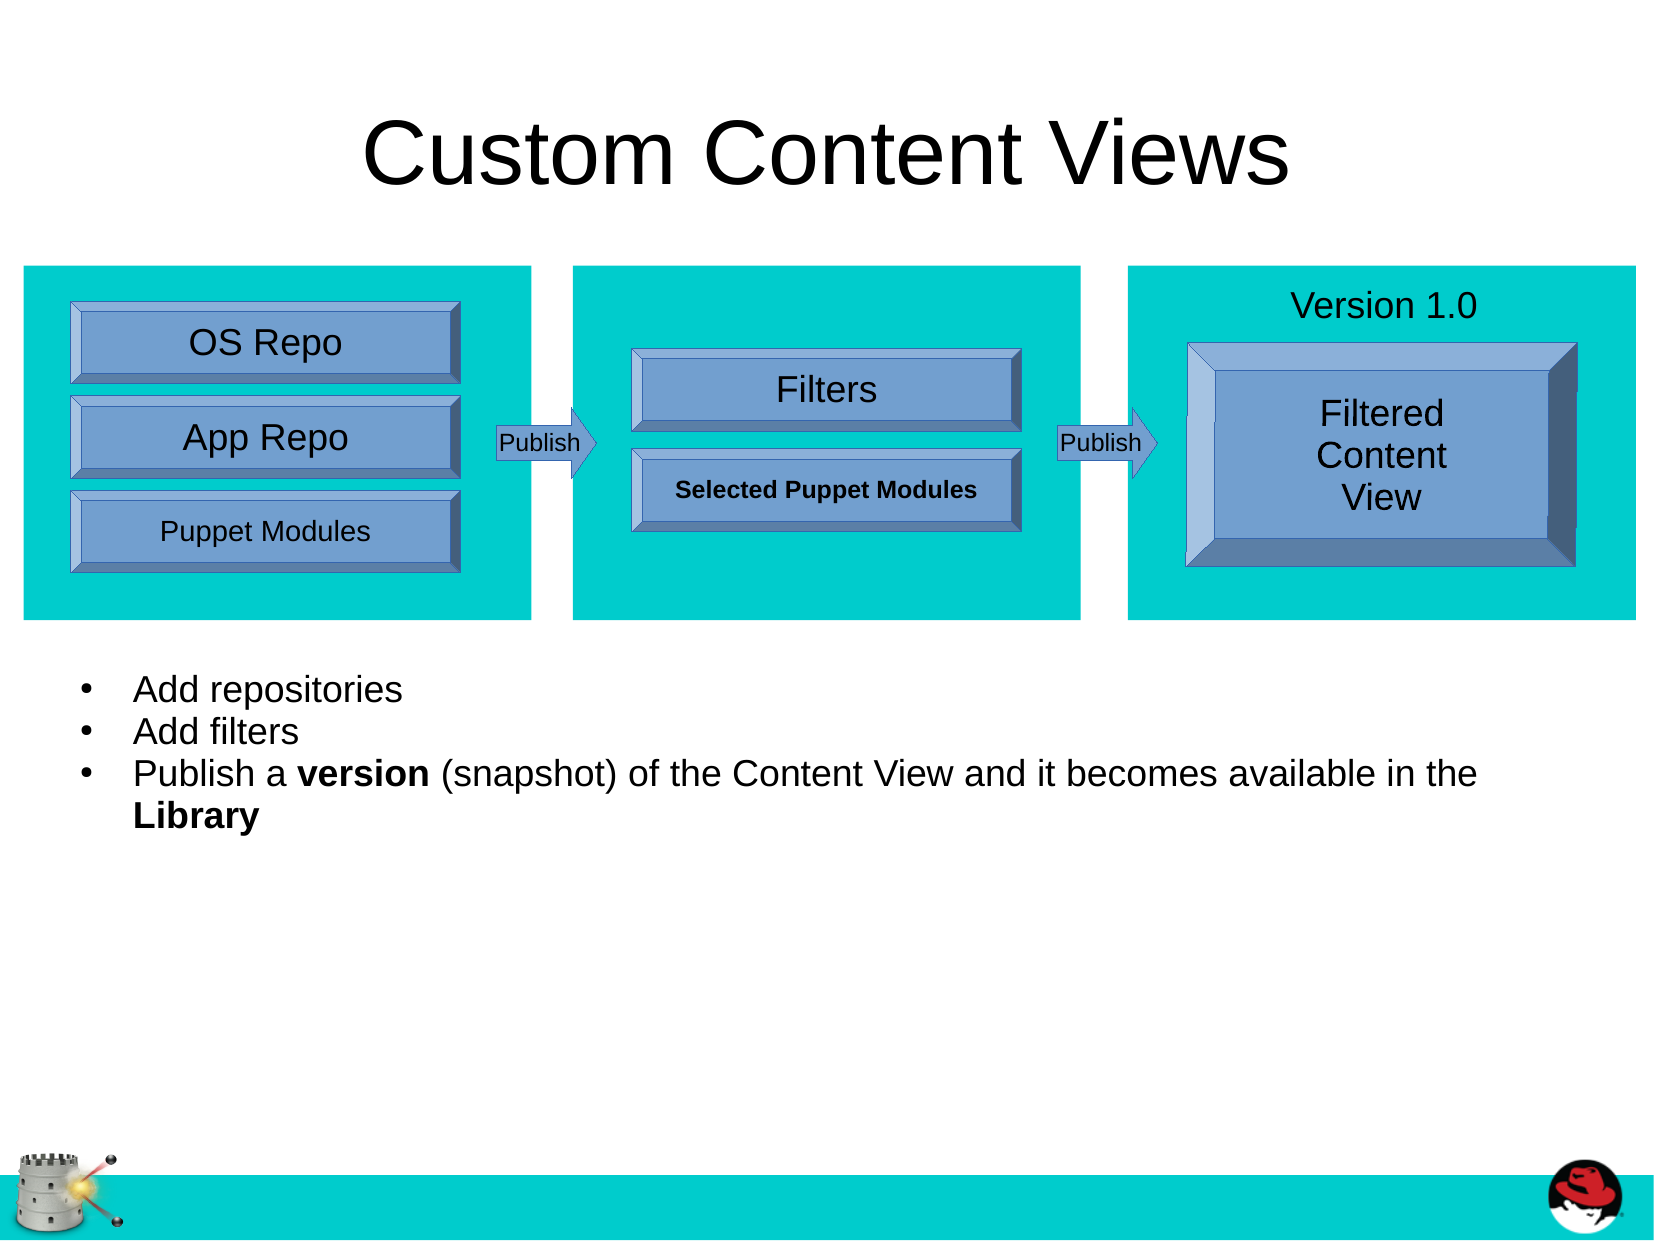

# Custom Content Views
Version 1.0
OS Repo
Filtered
Content
View
Filters
App Repo
Publish
Publish
Selected Puppet Modules
Puppet Modules
Add repositories
Add filters
Publish a version (snapshot) of the Content View and it becomes available in the Library